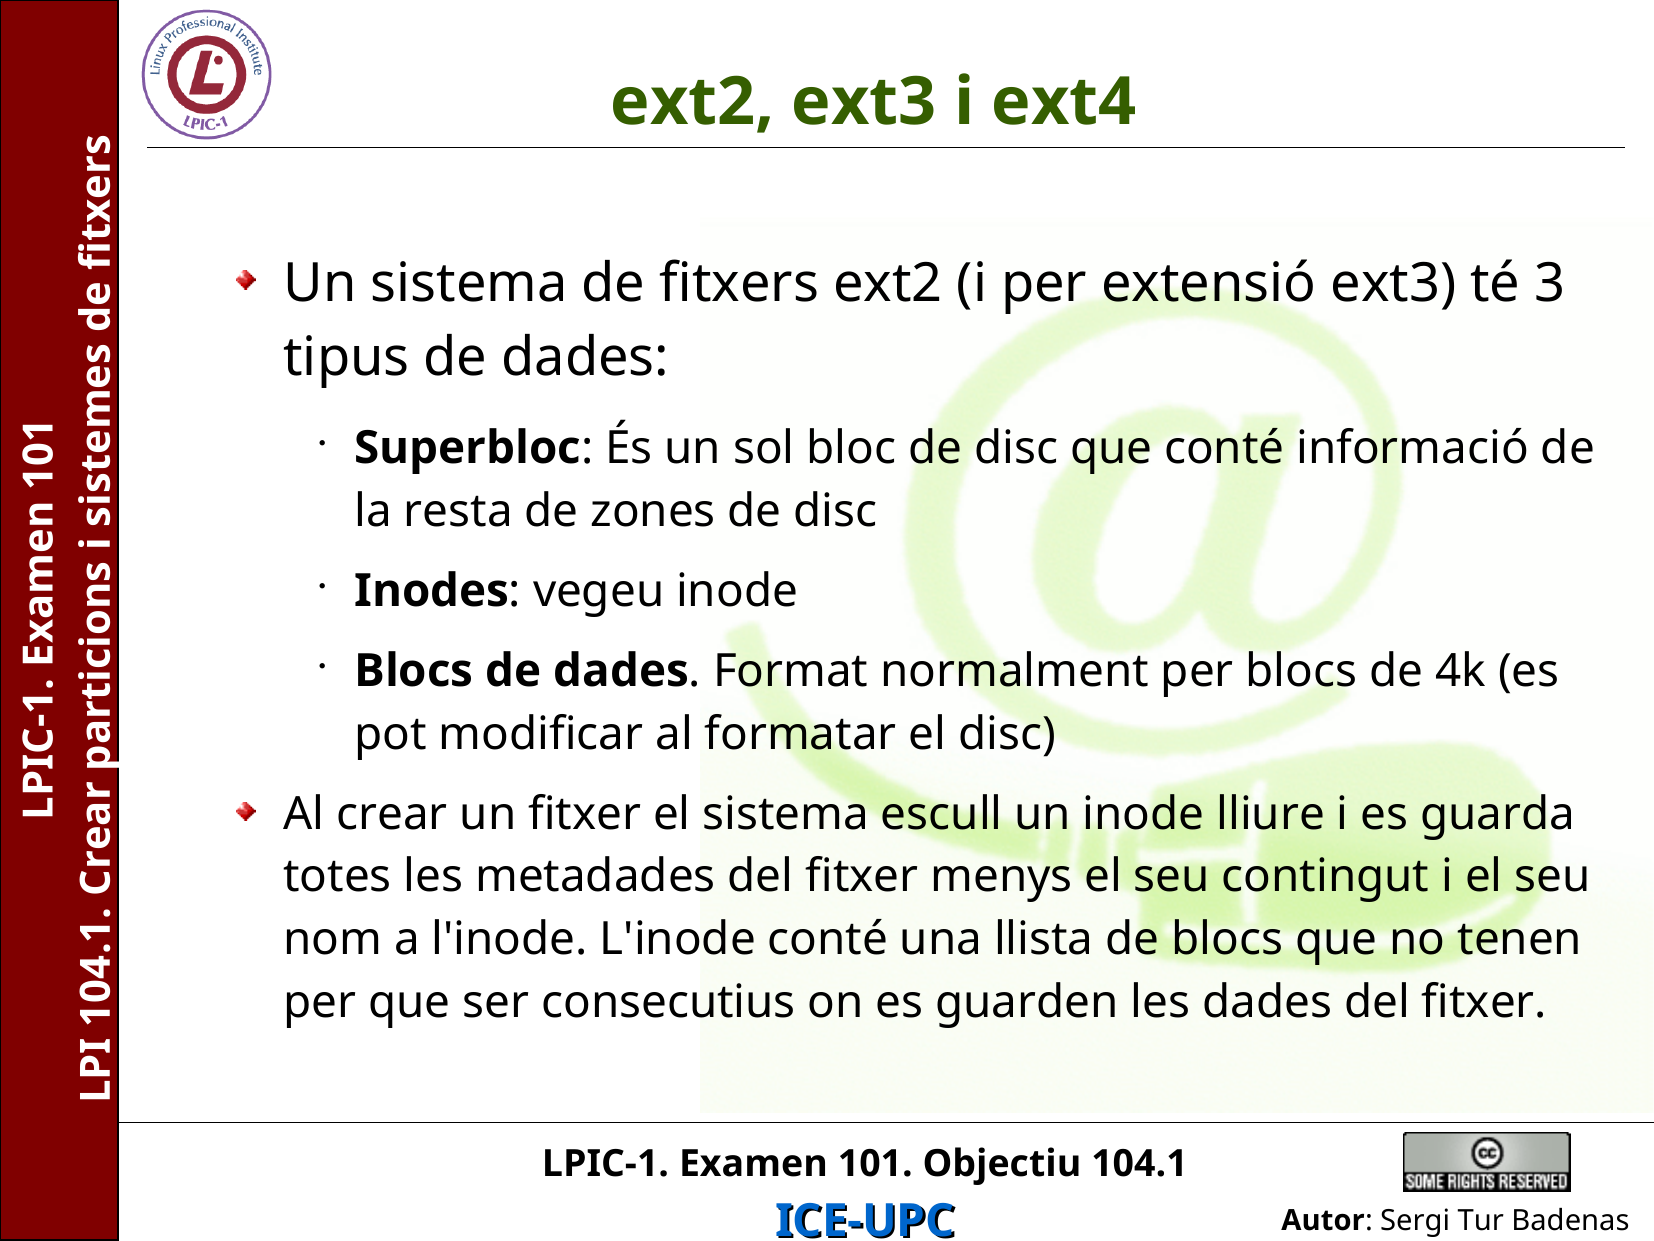

# ext2, ext3 i ext4
Un sistema de fitxers ext2 (i per extensió ext3) té 3 tipus de dades:
Superbloc: És un sol bloc de disc que conté informació de la resta de zones de disc
Inodes: vegeu inode
Blocs de dades. Format normalment per blocs de 4k (es pot modificar al formatar el disc)
Al crear un fitxer el sistema escull un inode lliure i es guarda totes les metadades del fitxer menys el seu contingut i el seu nom a l'inode. L'inode conté una llista de blocs que no tenen per que ser consecutius on es guarden les dades del fitxer.